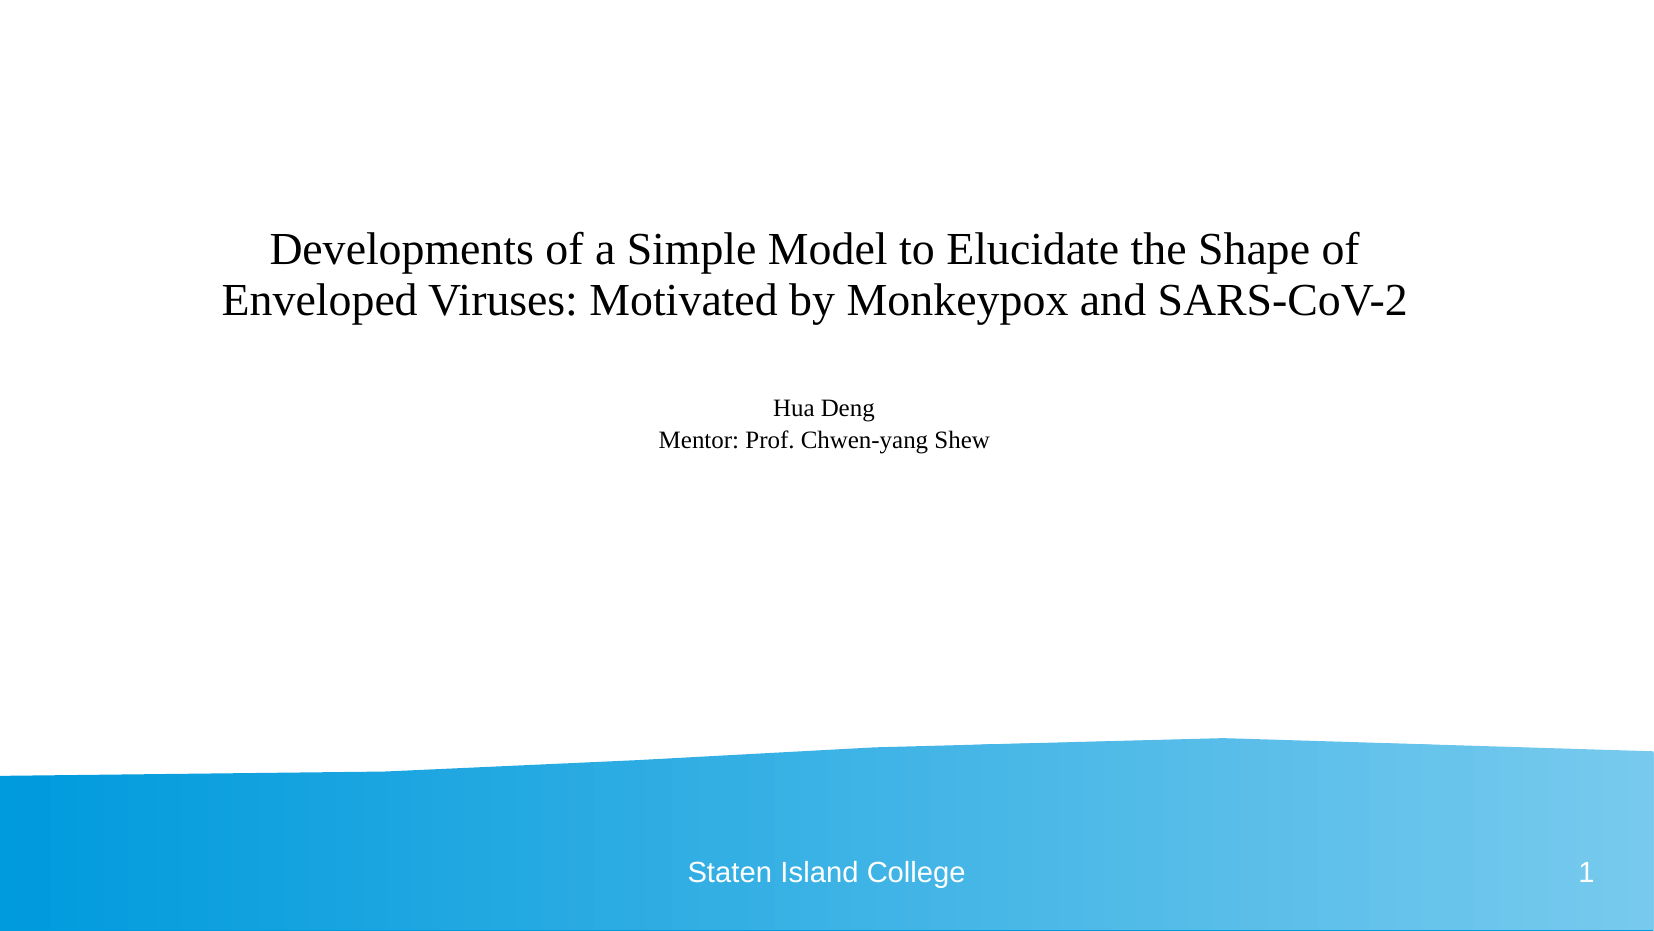

# Developments of a Simple Model to Elucidate the Shape of Enveloped Viruses: Motivated by Monkeypox and SARS-CoV-2 Hua Deng Mentor: Prof. Chwen-yang Shew
Staten Island College
1